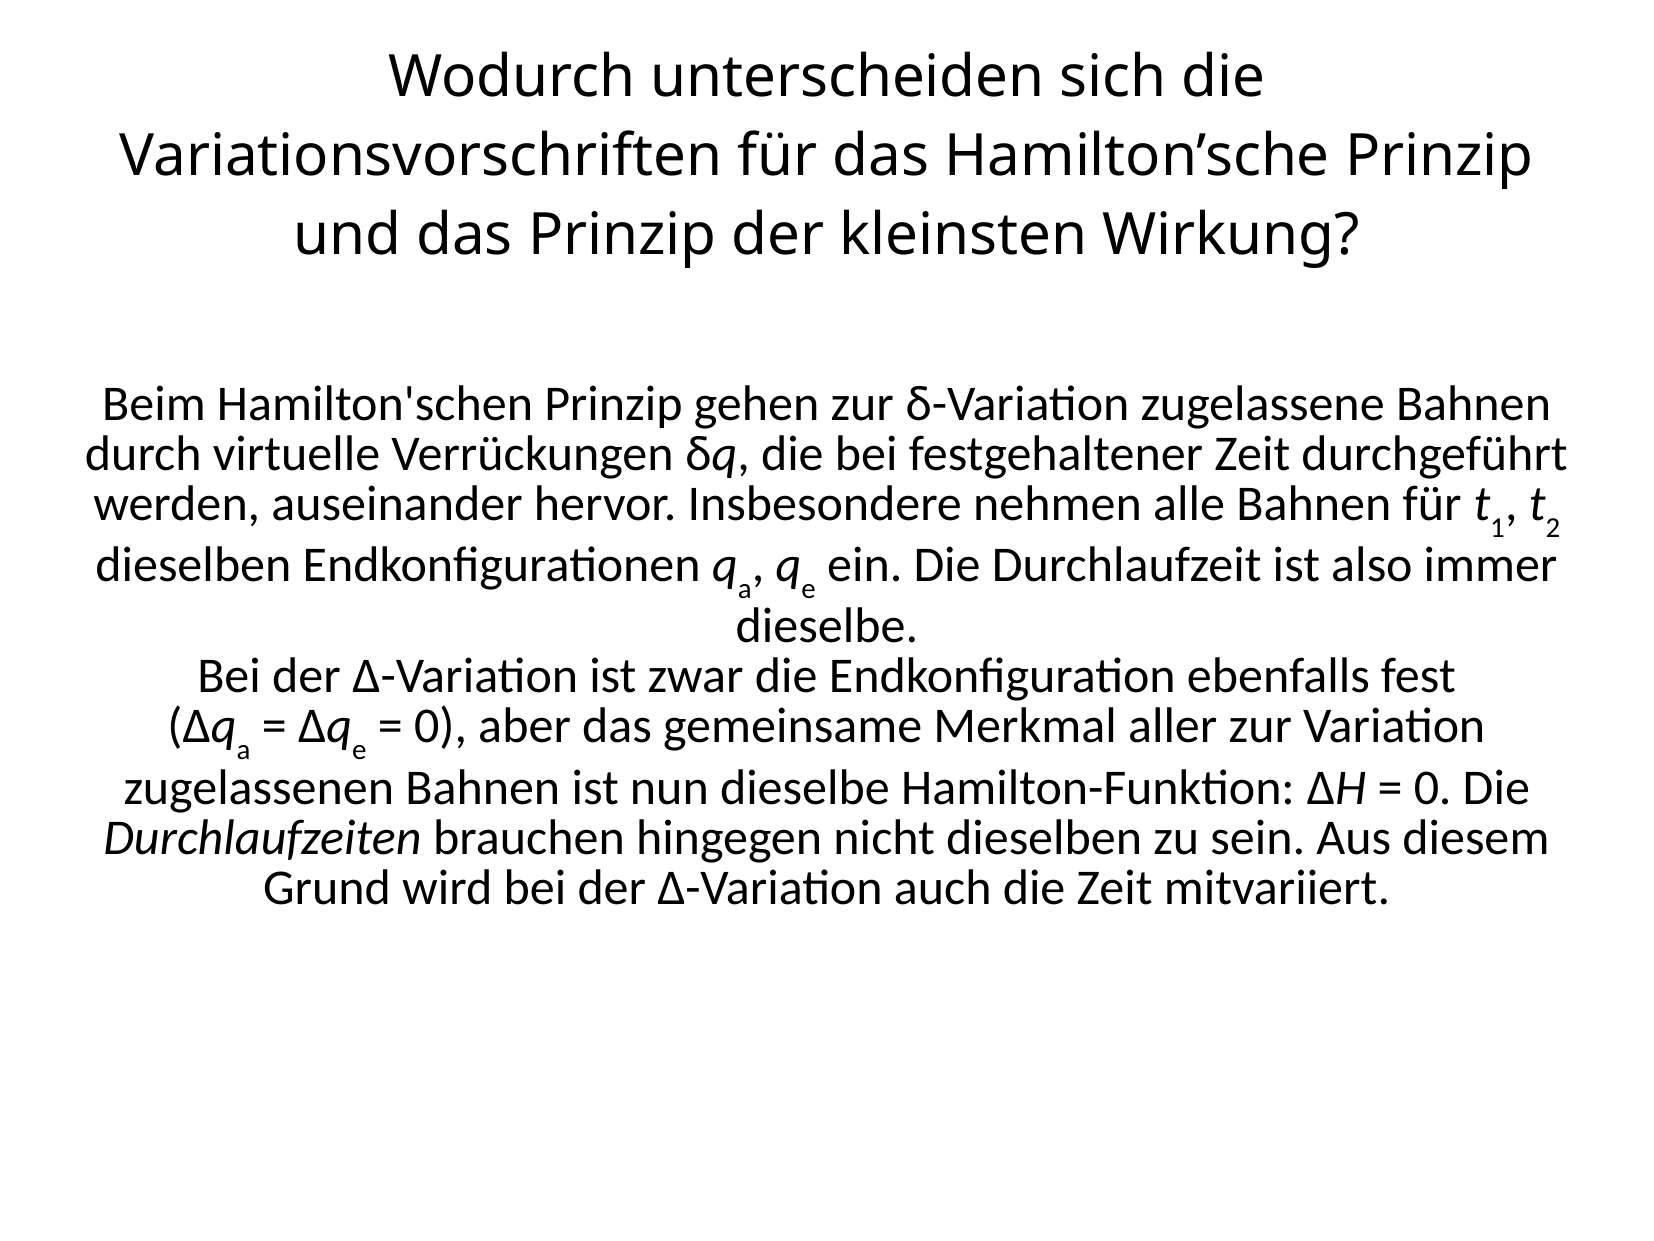

# Wodurch unterscheiden sich die Variationsvorschriften für das Hamilton’sche Prinzip und das Prinzip der kleinsten Wirkung?
Beim Hamilton'schen Prinzip gehen zur δ-Variation zugelassene Bahnen durch virtuelle Verrückungen δq, die bei festgehaltener Zeit durchgeführt werden, auseinander hervor. Insbesondere nehmen alle Bahnen für t1, t2 dieselben Endkonfigurationen qa, qe ein. Die Durchlaufzeit ist also immer dieselbe.
Bei der Δ-Variation ist zwar die Endkonfiguration ebenfalls fest (Δqa = Δqe = 0), aber das gemeinsame Merkmal aller zur Variation zugelassenen Bahnen ist nun dieselbe Hamilton-Funktion: ΔH = 0. Die Durchlaufzeiten brauchen hingegen nicht dieselben zu sein. Aus diesem Grund wird bei der Δ-Variation auch die Zeit mitvariiert.